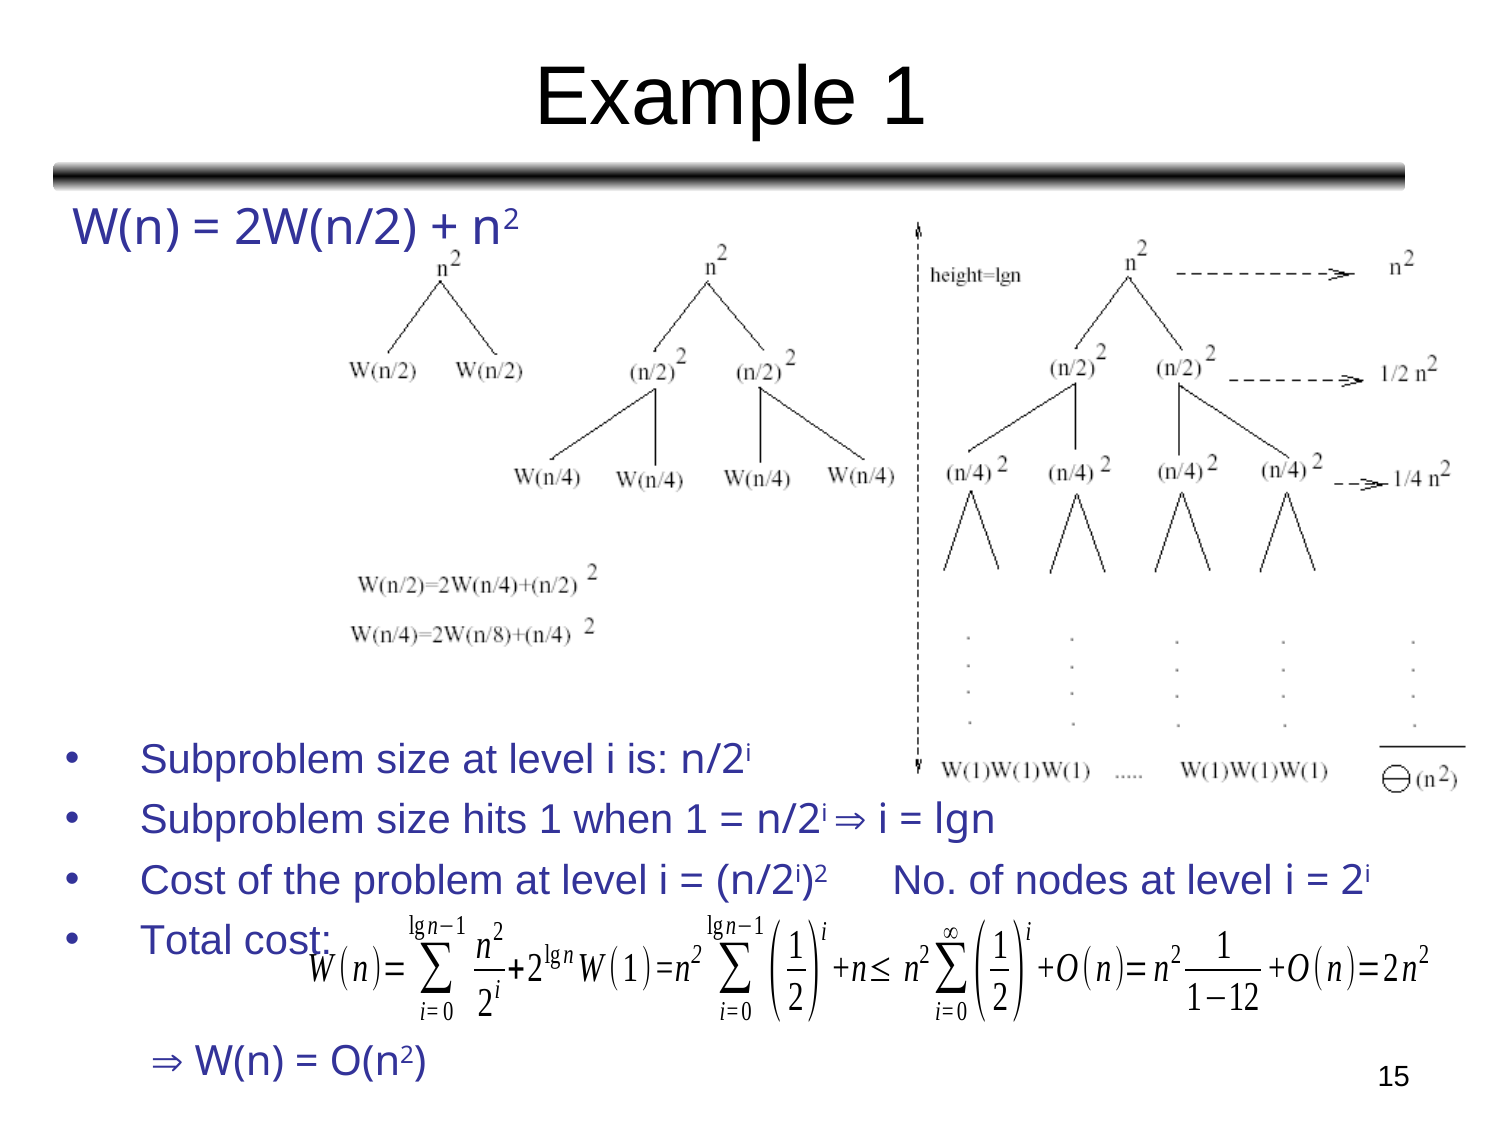

# Example 1
W(n) = 2W(n/2) + n2
Subproblem size at level i is: n/2i
Subproblem size hits 1 when 1 = n/2i  i = lgn
Cost of the problem at level i = (n/2i)2 No. of nodes at level i = 2i
Total cost:
	  W(n) = O(n2)
15